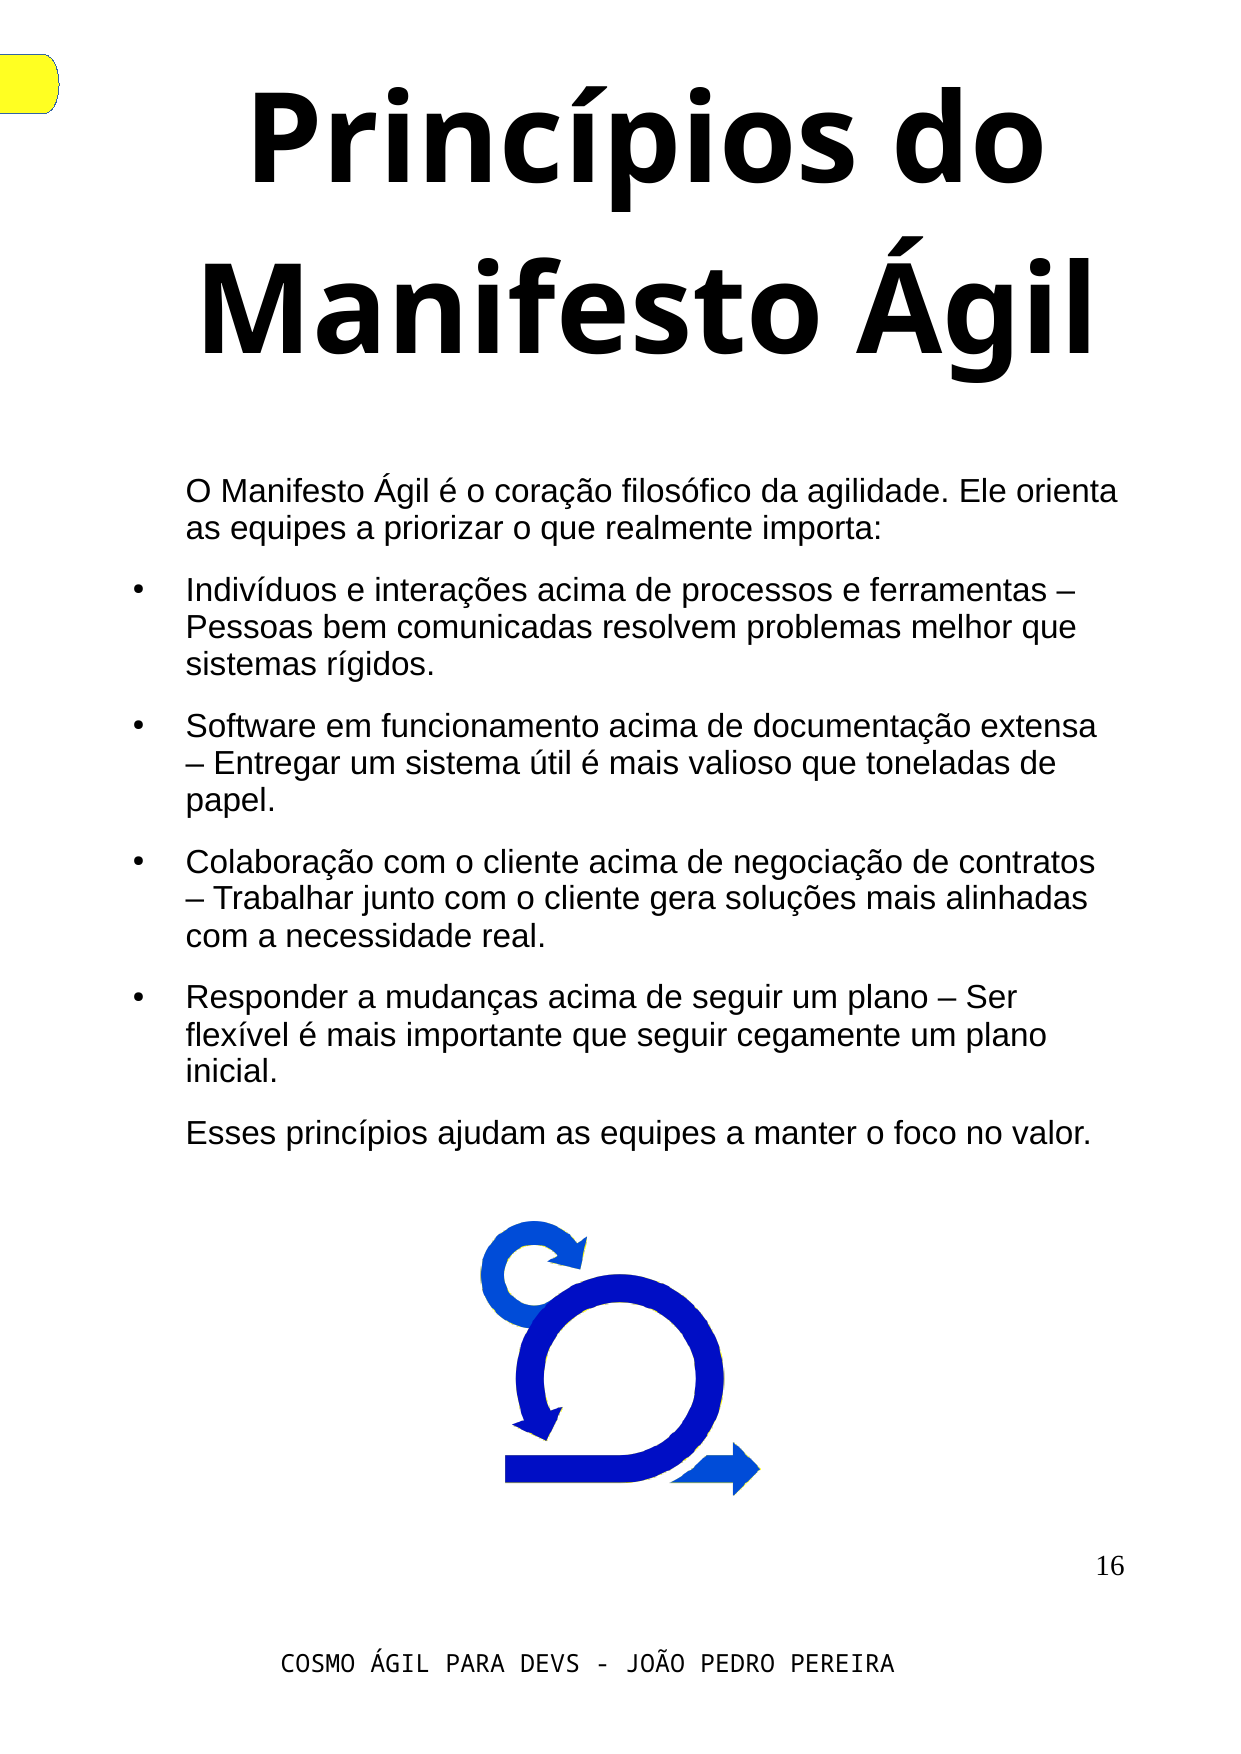

Princípios do Manifesto Ágil
# O Manifesto Ágil é o coração filosófico da agilidade. Ele orienta as equipes a priorizar o que realmente importa:
Indivíduos e interações acima de processos e ferramentas – Pessoas bem comunicadas resolvem problemas melhor que sistemas rígidos.
Software em funcionamento acima de documentação extensa – Entregar um sistema útil é mais valioso que toneladas de papel.
Colaboração com o cliente acima de negociação de contratos – Trabalhar junto com o cliente gera soluções mais alinhadas com a necessidade real.
Responder a mudanças acima de seguir um plano – Ser flexível é mais importante que seguir cegamente um plano inicial.
Esses princípios ajudam as equipes a manter o foco no valor.
16
COSMO ÁGIL PARA DEVS - JOÃO PEDRO PEREIRA